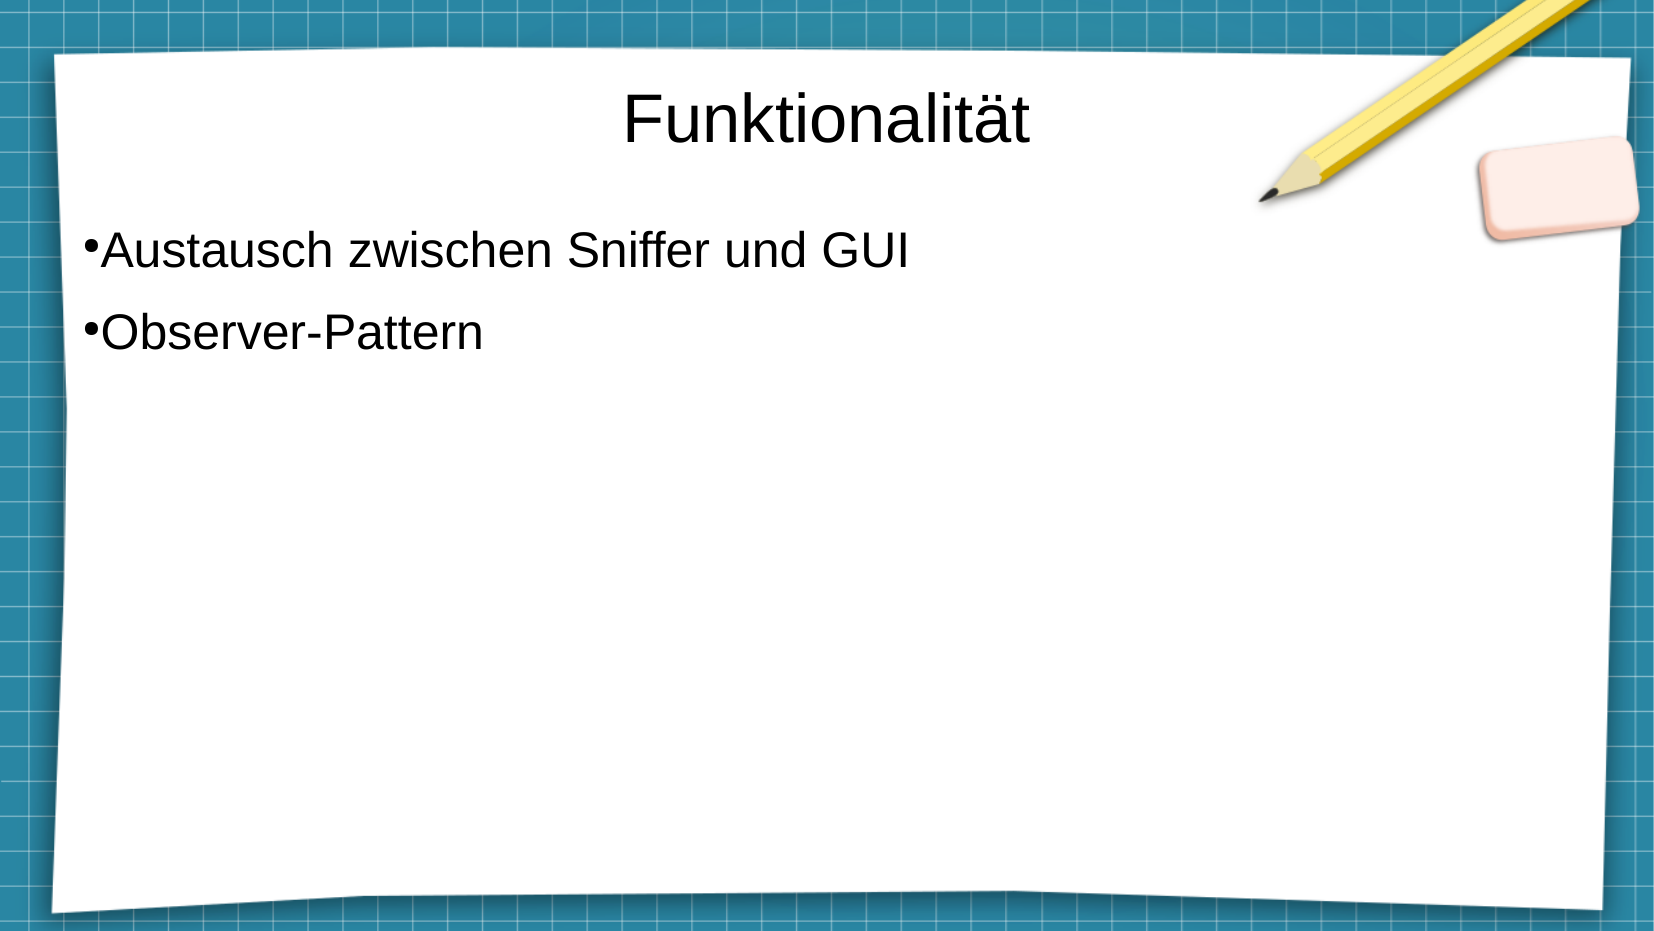

# Funktionalität
Austausch zwischen Sniffer und GUI
Observer-Pattern